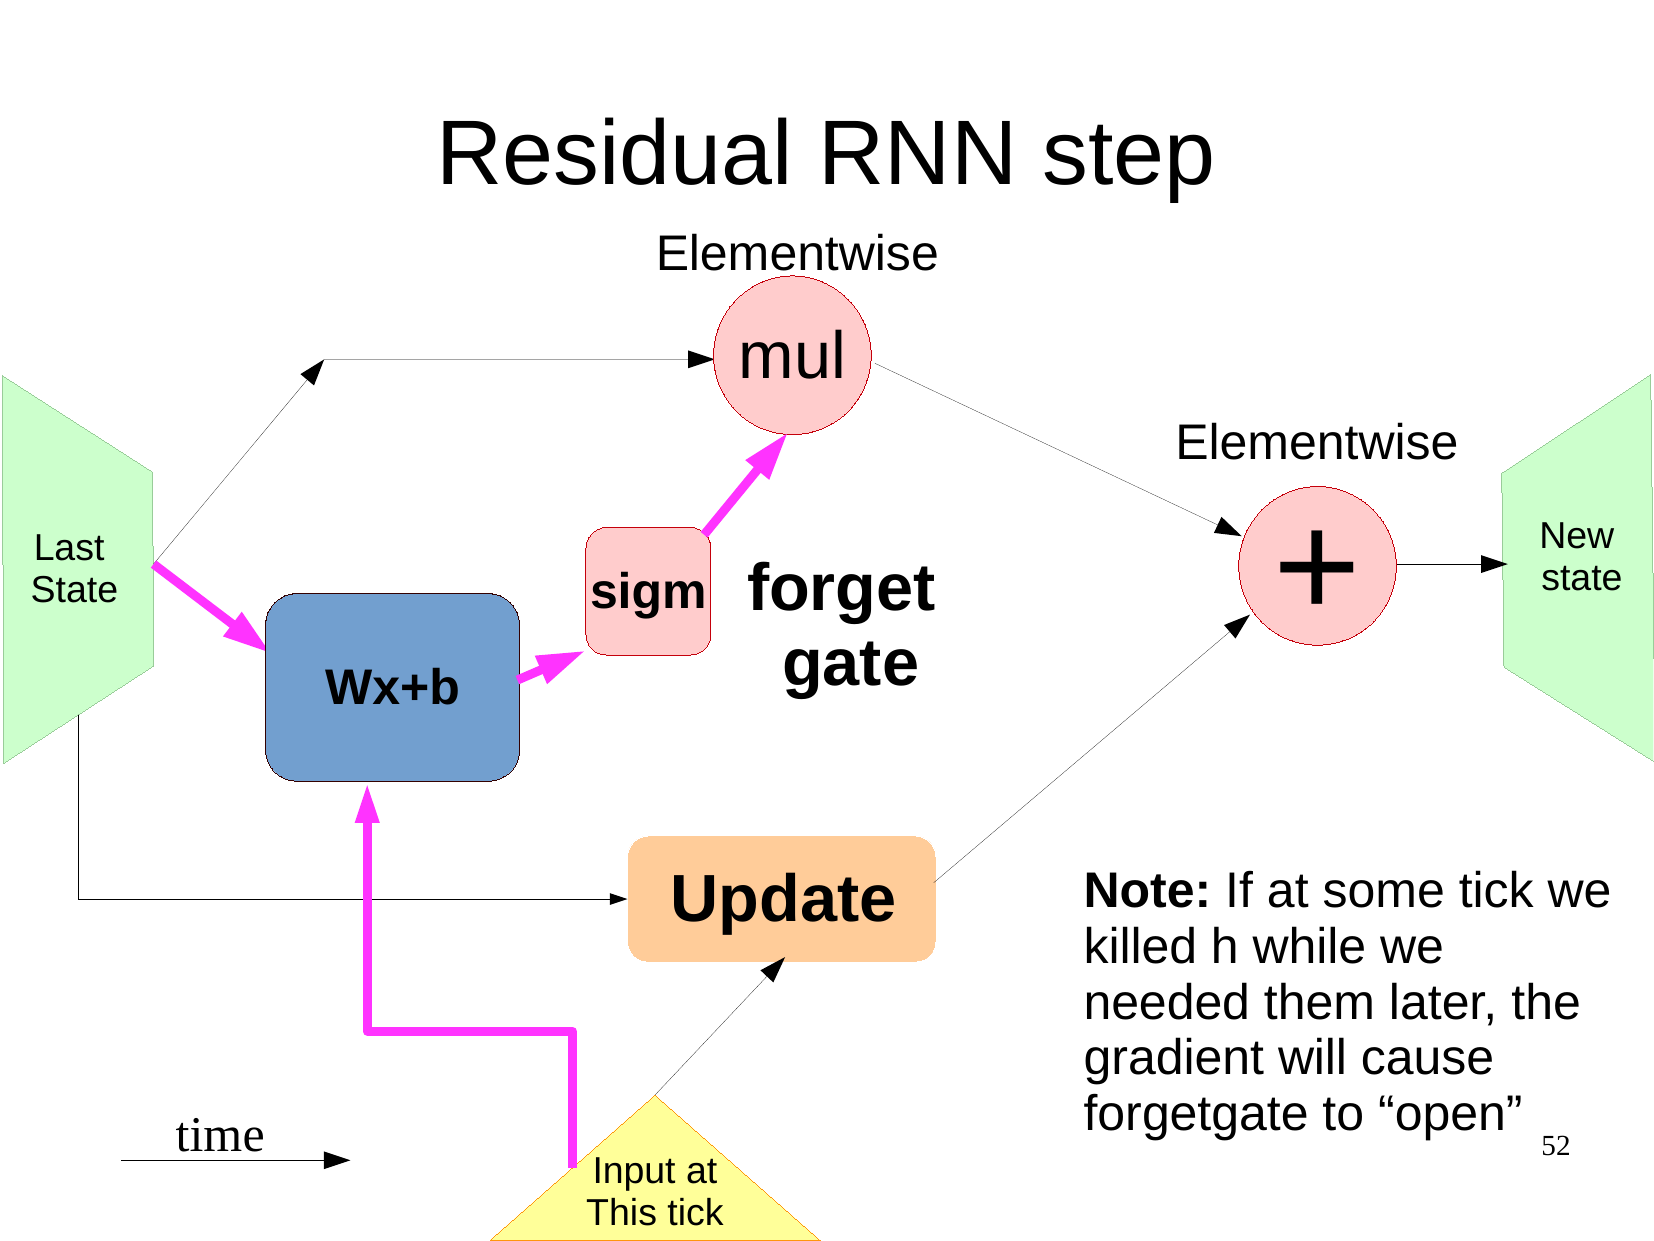

# Residual RNN step
Elementwise
mul
Elementwise
+
New
state
Last
 State
sigm
forget
gate
Wx+b
Update
Note: If at some tick we killed h while we needed them later, the gradient will cause forgetgate to “open”
Input at
This tick
time
52